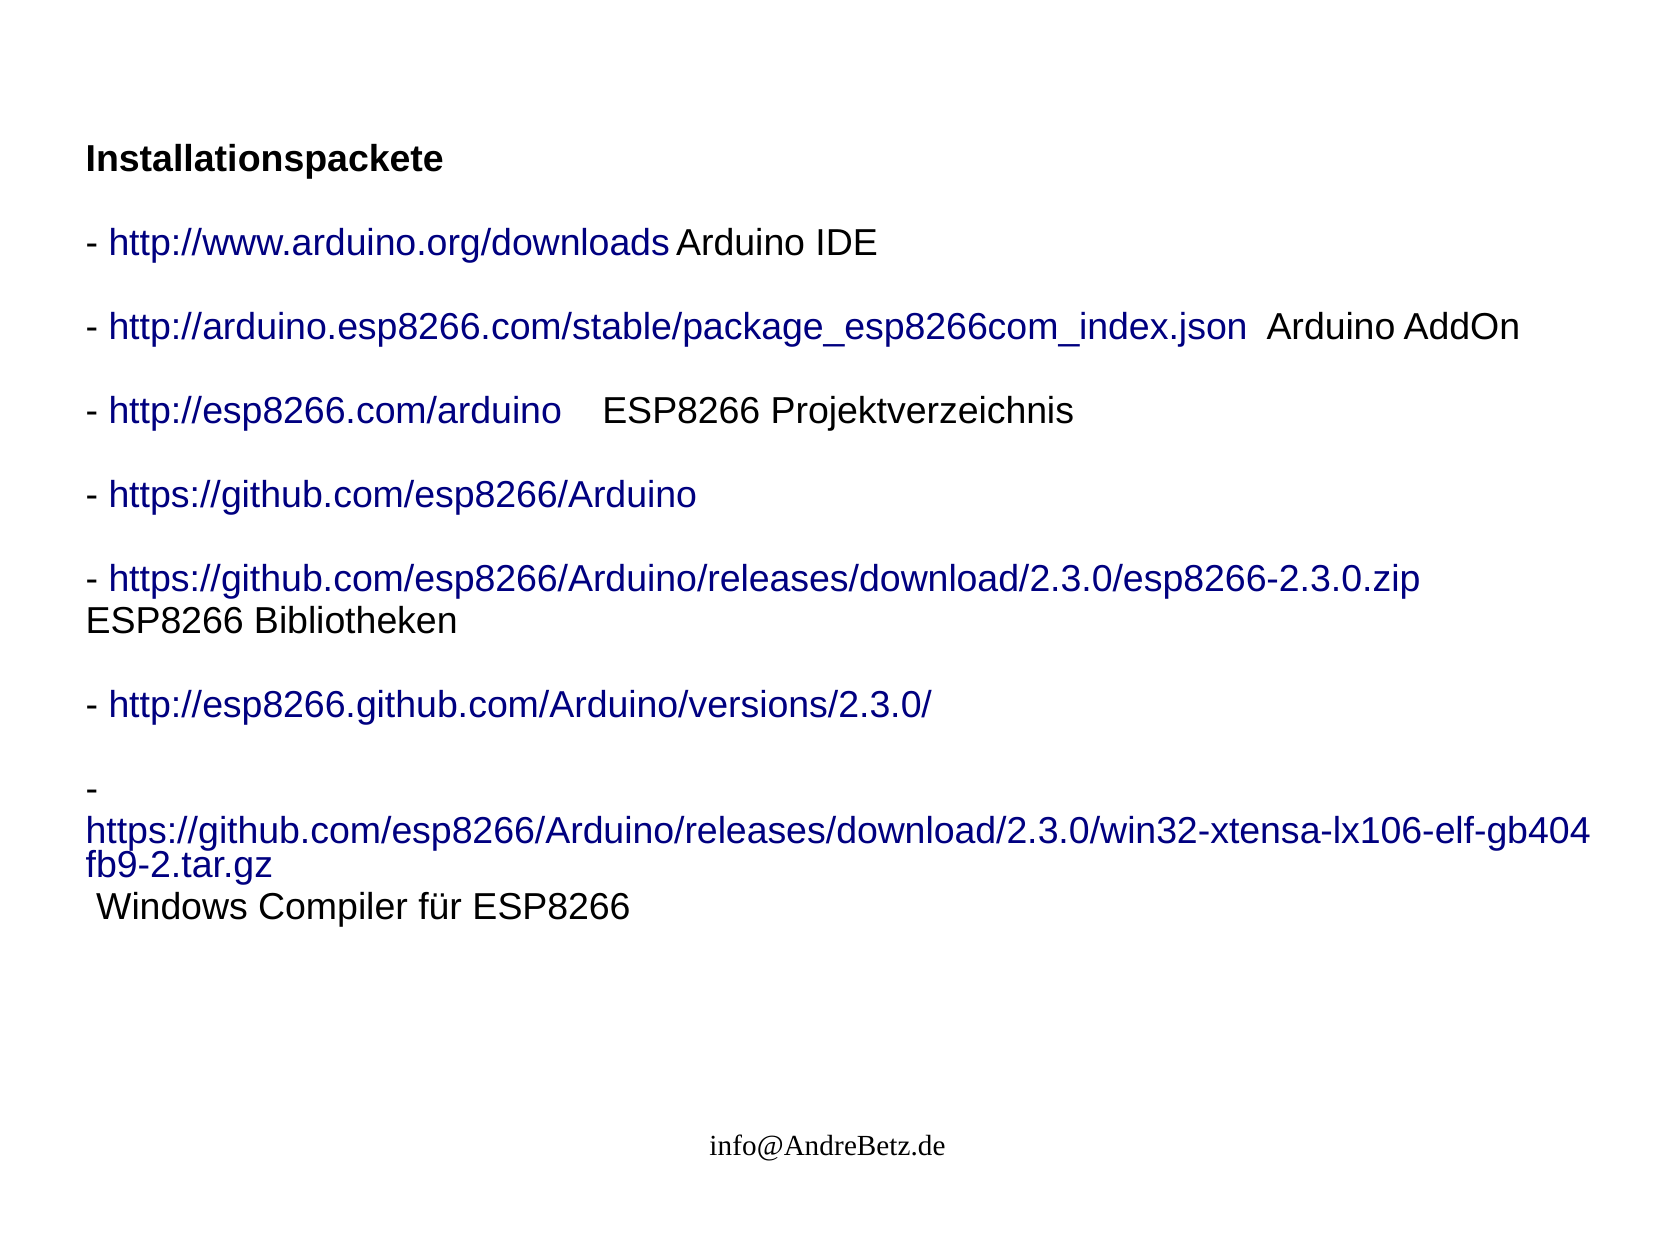

Installationspackete
- http://www.arduino.org/downloads	Arduino IDE
- http://arduino.esp8266.com/stable/package_esp8266com_index.json	Arduino AddOn
- http://esp8266.com/arduino	ESP8266 Projektverzeichnis
- https://github.com/esp8266/Arduino
- https://github.com/esp8266/Arduino/releases/download/2.3.0/esp8266-2.3.0.zip	ESP8266 Bibliotheken
- http://esp8266.github.com/Arduino/versions/2.3.0/
- https://github.com/esp8266/Arduino/releases/download/2.3.0/win32-xtensa-lx106-elf-gb404fb9-2.tar.gz Windows Compiler für ESP8266
info@AndreBetz.de